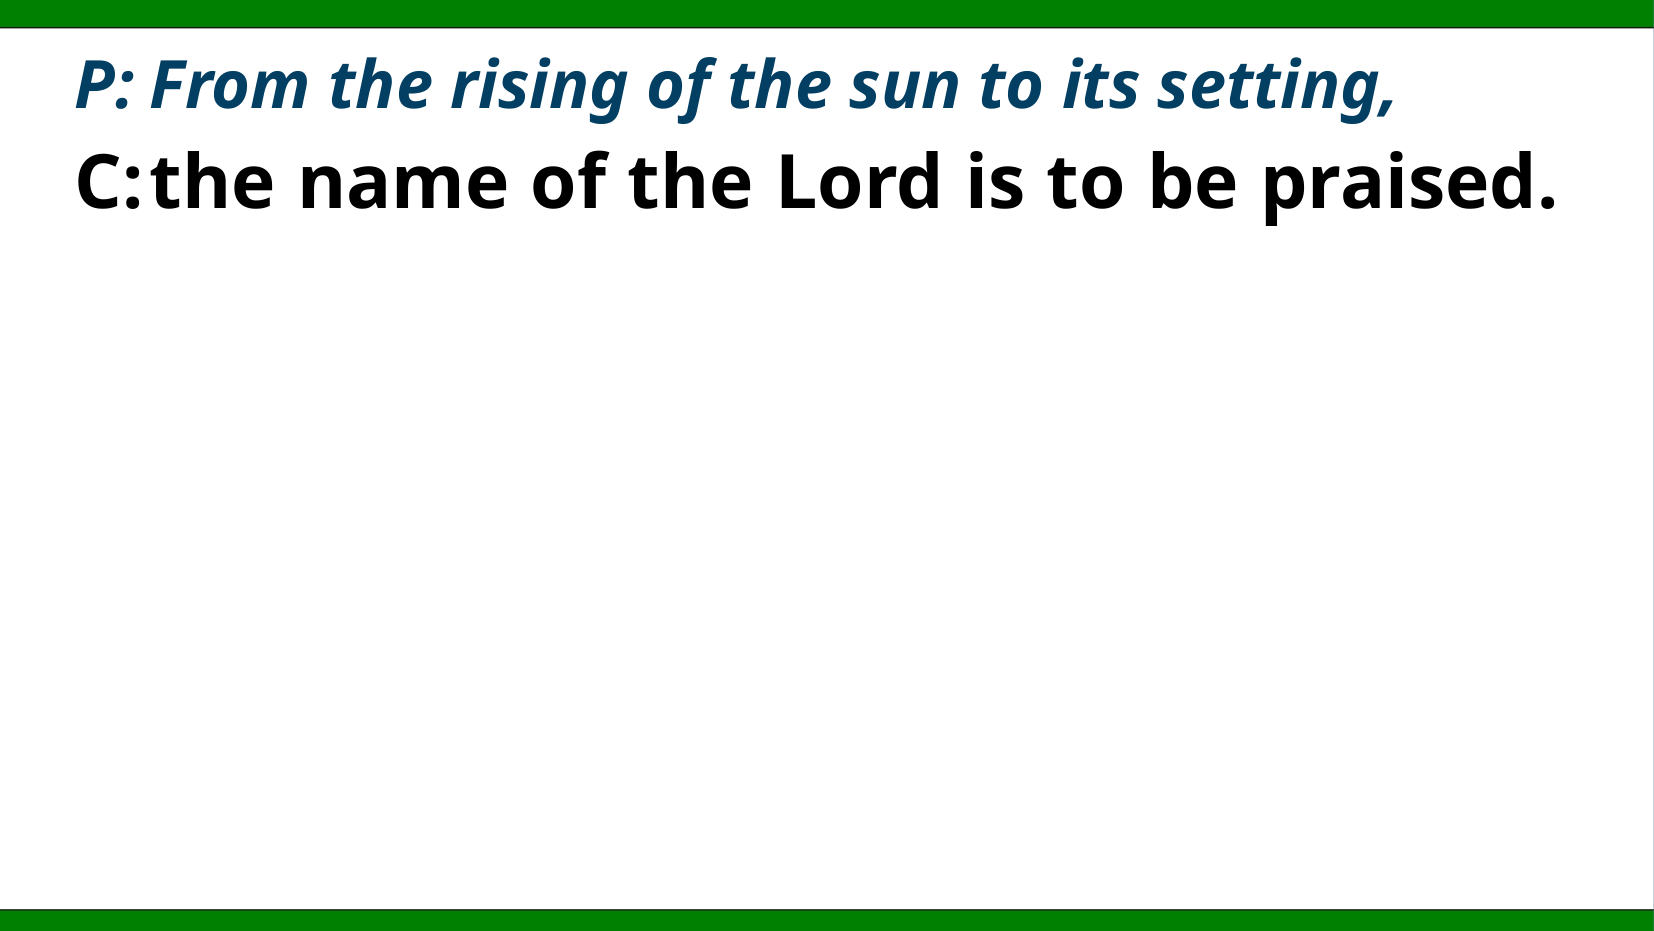

P:	From the rising of the sun to its setting,
C:	the name of the Lord is to be praised.